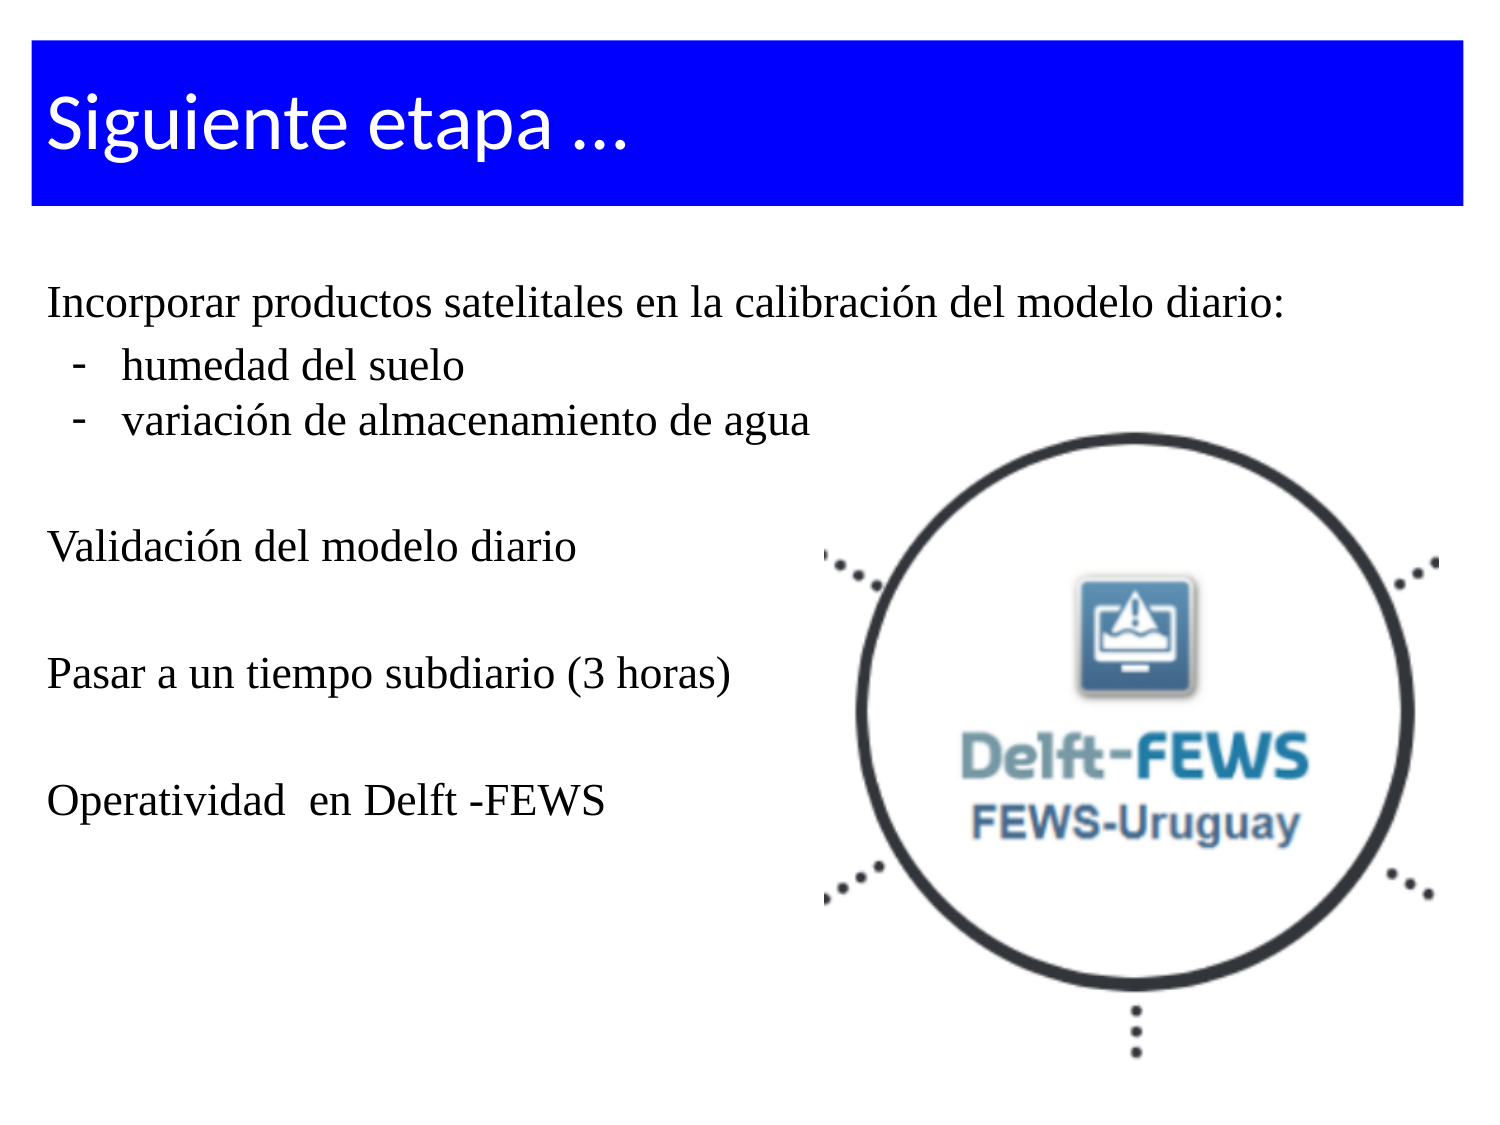

Siguiente etapa …
# Incorporar productos satelitales en la calibración del modelo diario:
humedad del suelo
variación de almacenamiento de agua
Validación del modelo diario
Pasar a un tiempo subdiario (3 horas)
Operatividad en Delft -FEWS